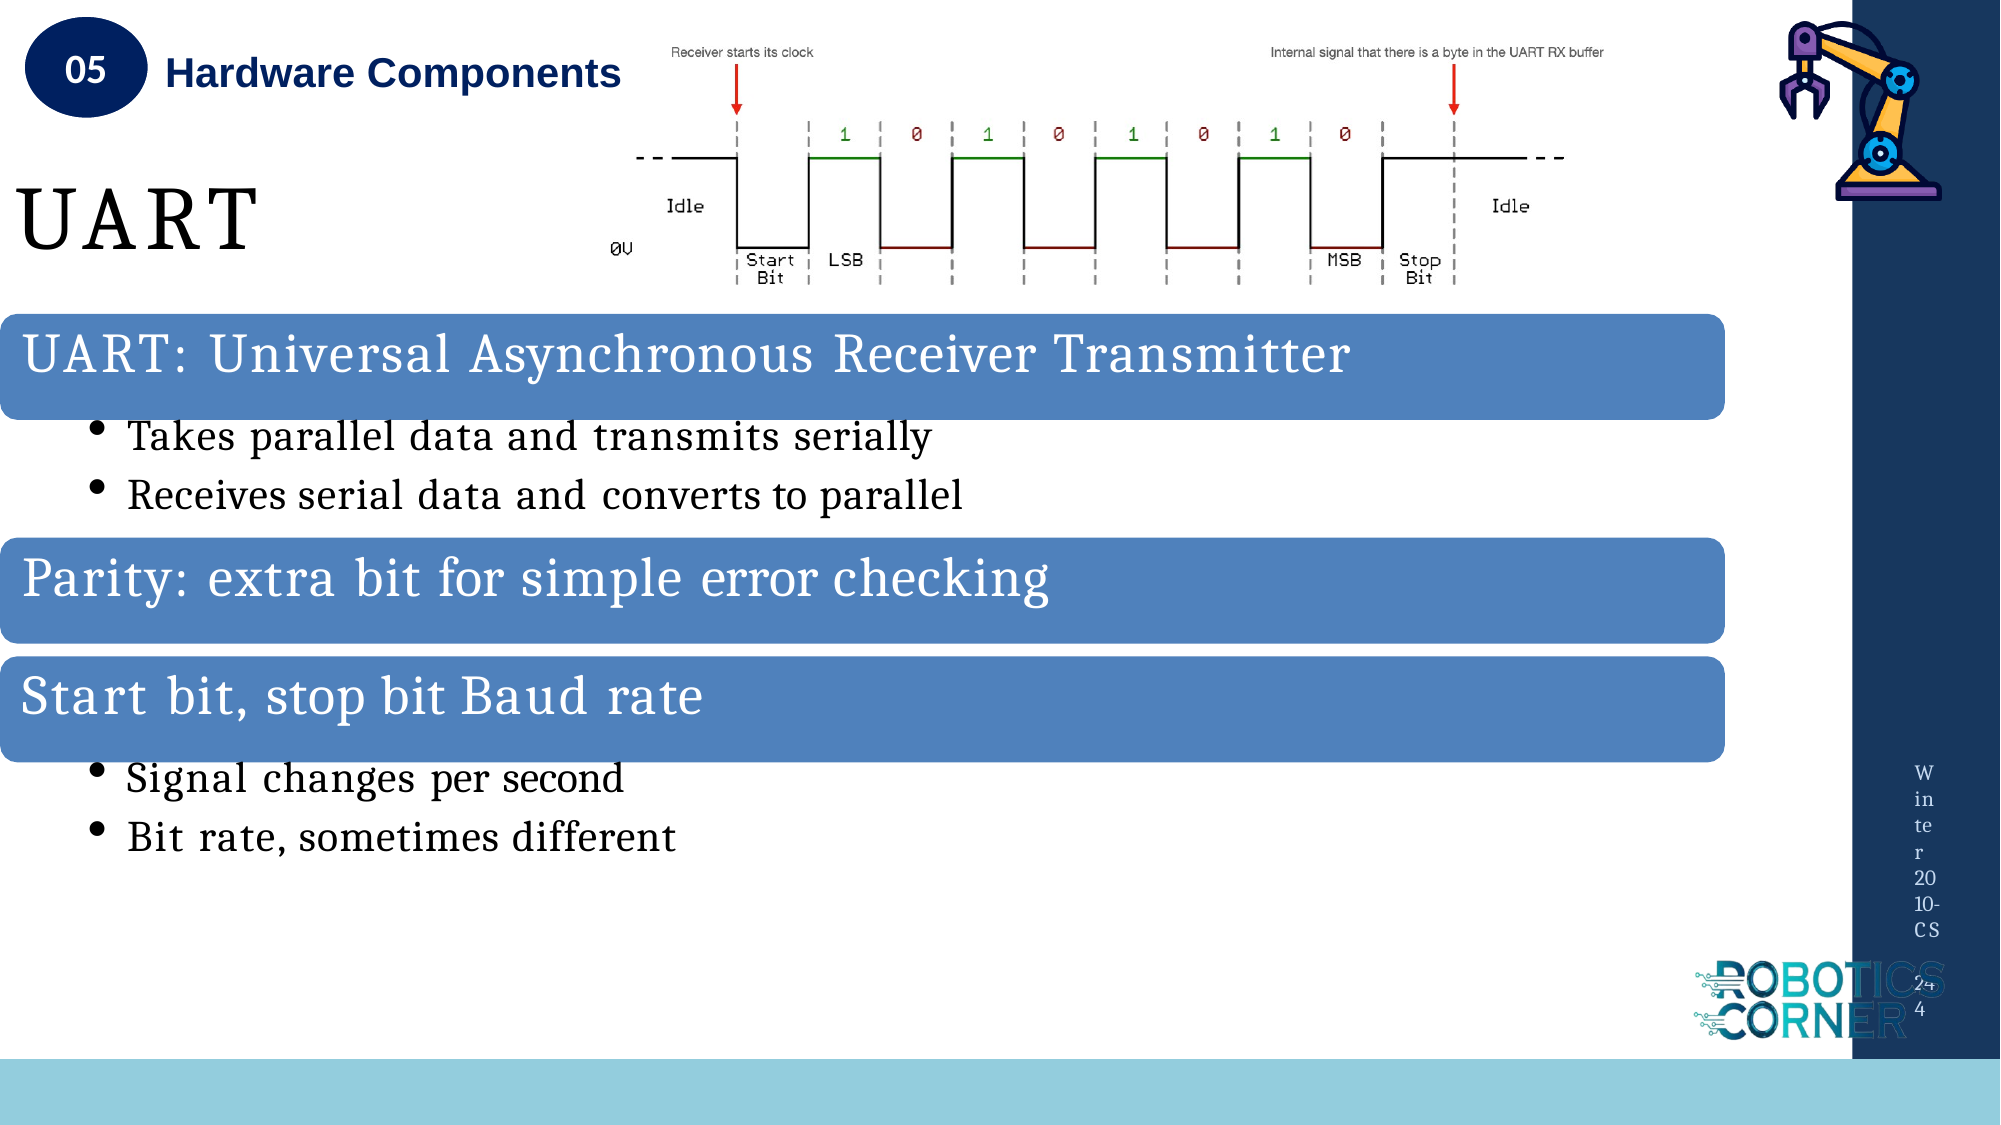

05
Hardware Components
UART
UART: Universal Asynchronous Receiver Transmitter
Takes parallel data and transmits serially
Receives serial data and converts to parallel
Parity: extra bit for simple error checking
Start bit, stop bit Baud rate
Signal changes per second
Bit rate, sometimes different
Winter 2010- CS 244